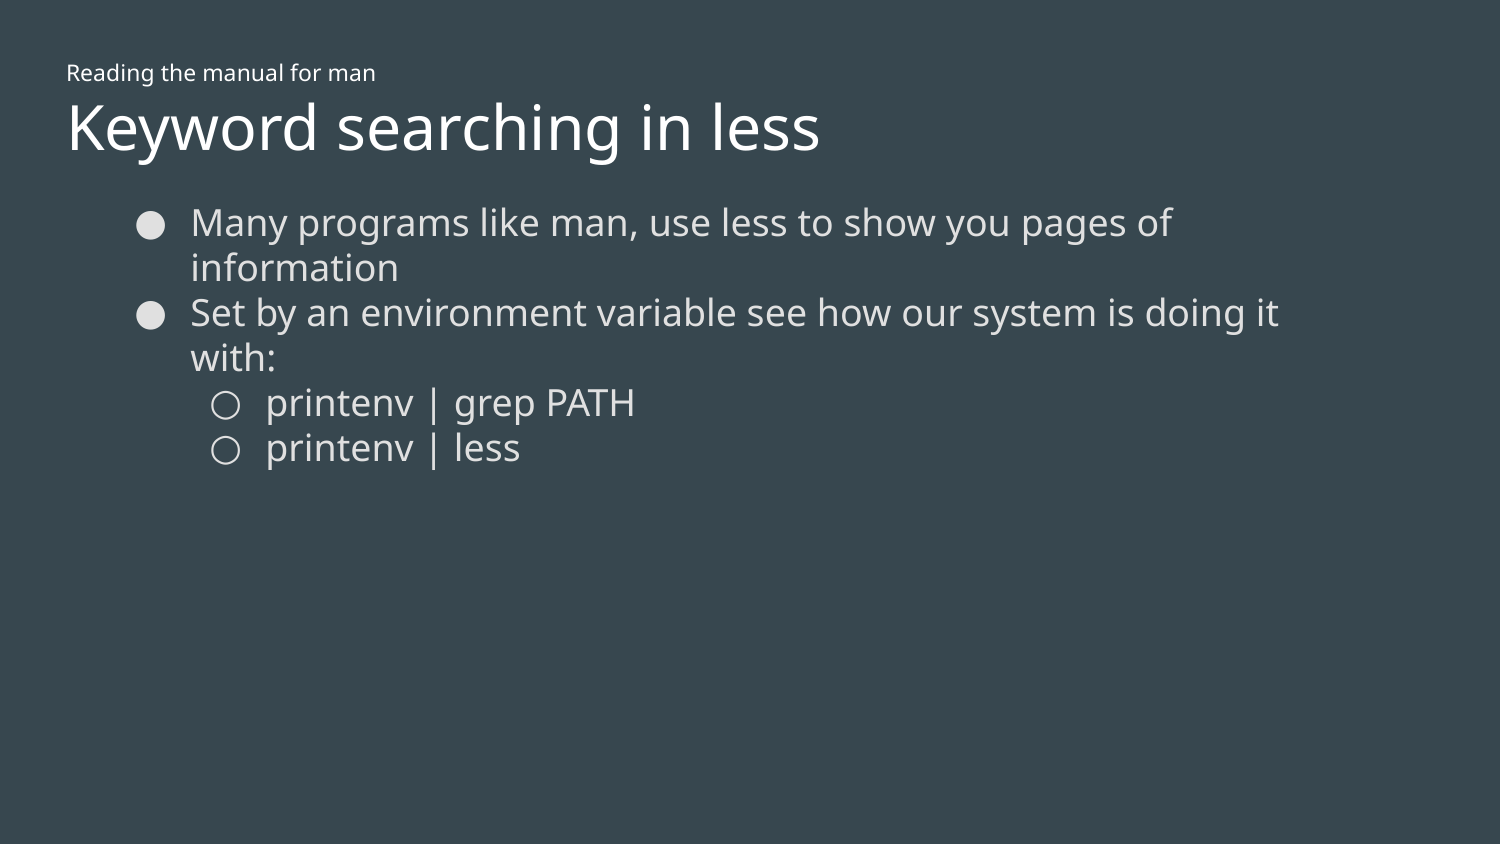

Reading the manual for man
# Keyword searching in less
Many programs like man, use less to show you pages of information
Set by an environment variable see how our system is doing it with:
printenv | grep PATH
printenv | less